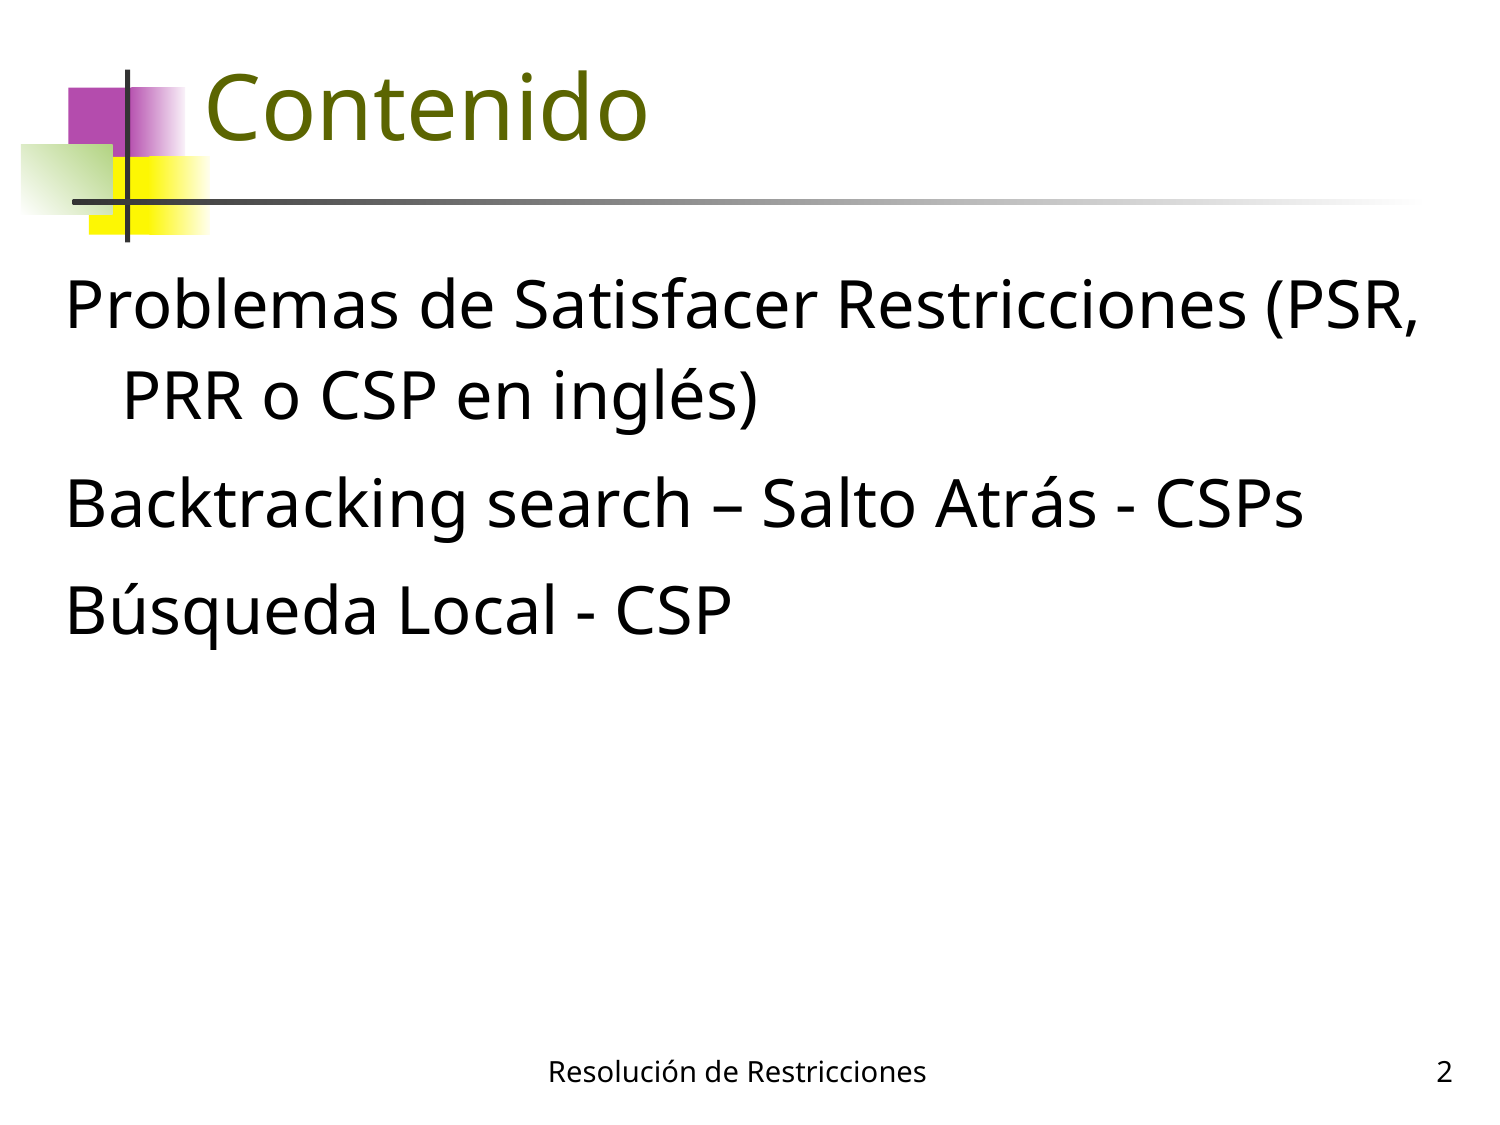

# Contenido
Problemas de Satisfacer Restricciones (PSR, PRR o CSP en inglés)
Backtracking search – Salto Atrás - CSPs
Búsqueda Local - CSP
Resolución de Restricciones
2